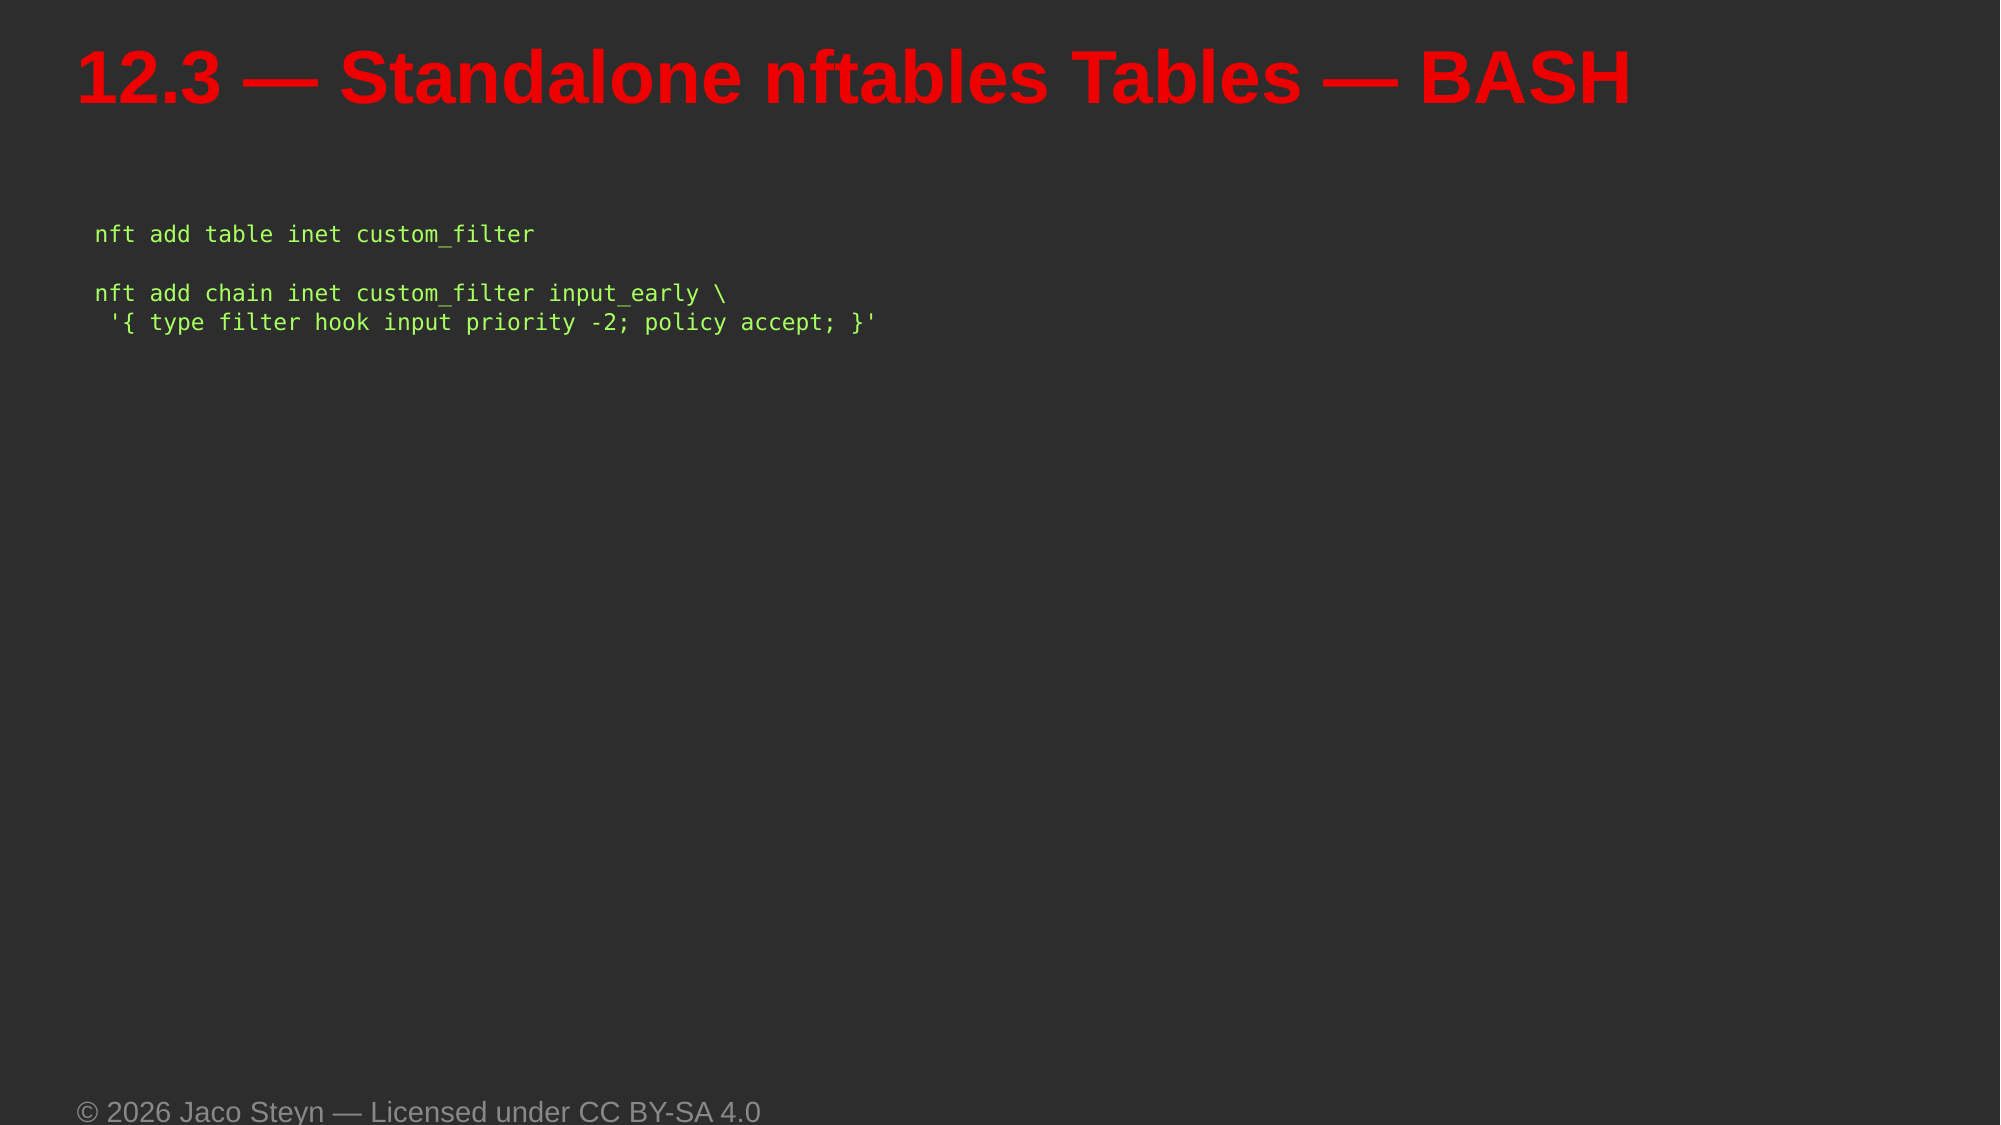

12.3 — Standalone nftables Tables — BASH
nft add table inet custom_filter
nft add chain inet custom_filter input_early \
 '{ type filter hook input priority -2; policy accept; }'
© 2026 Jaco Steyn — Licensed under CC BY-SA 4.0